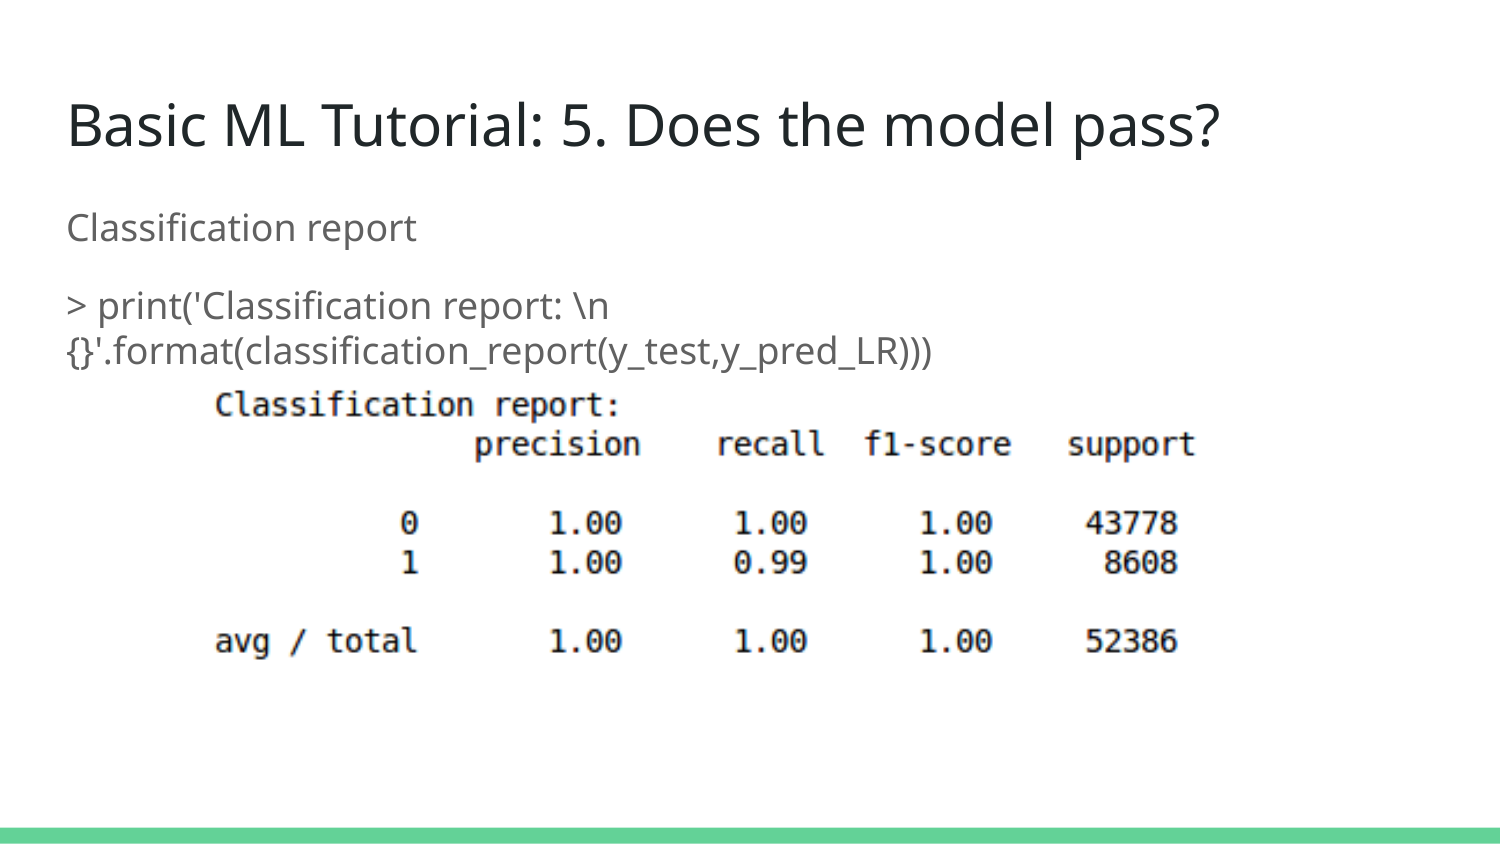

# Basic ML Tutorial: 5. Does the model pass?
Classification report
> print('Classification report: \n {}'.format(classification_report(y_test,y_pred_LR)))